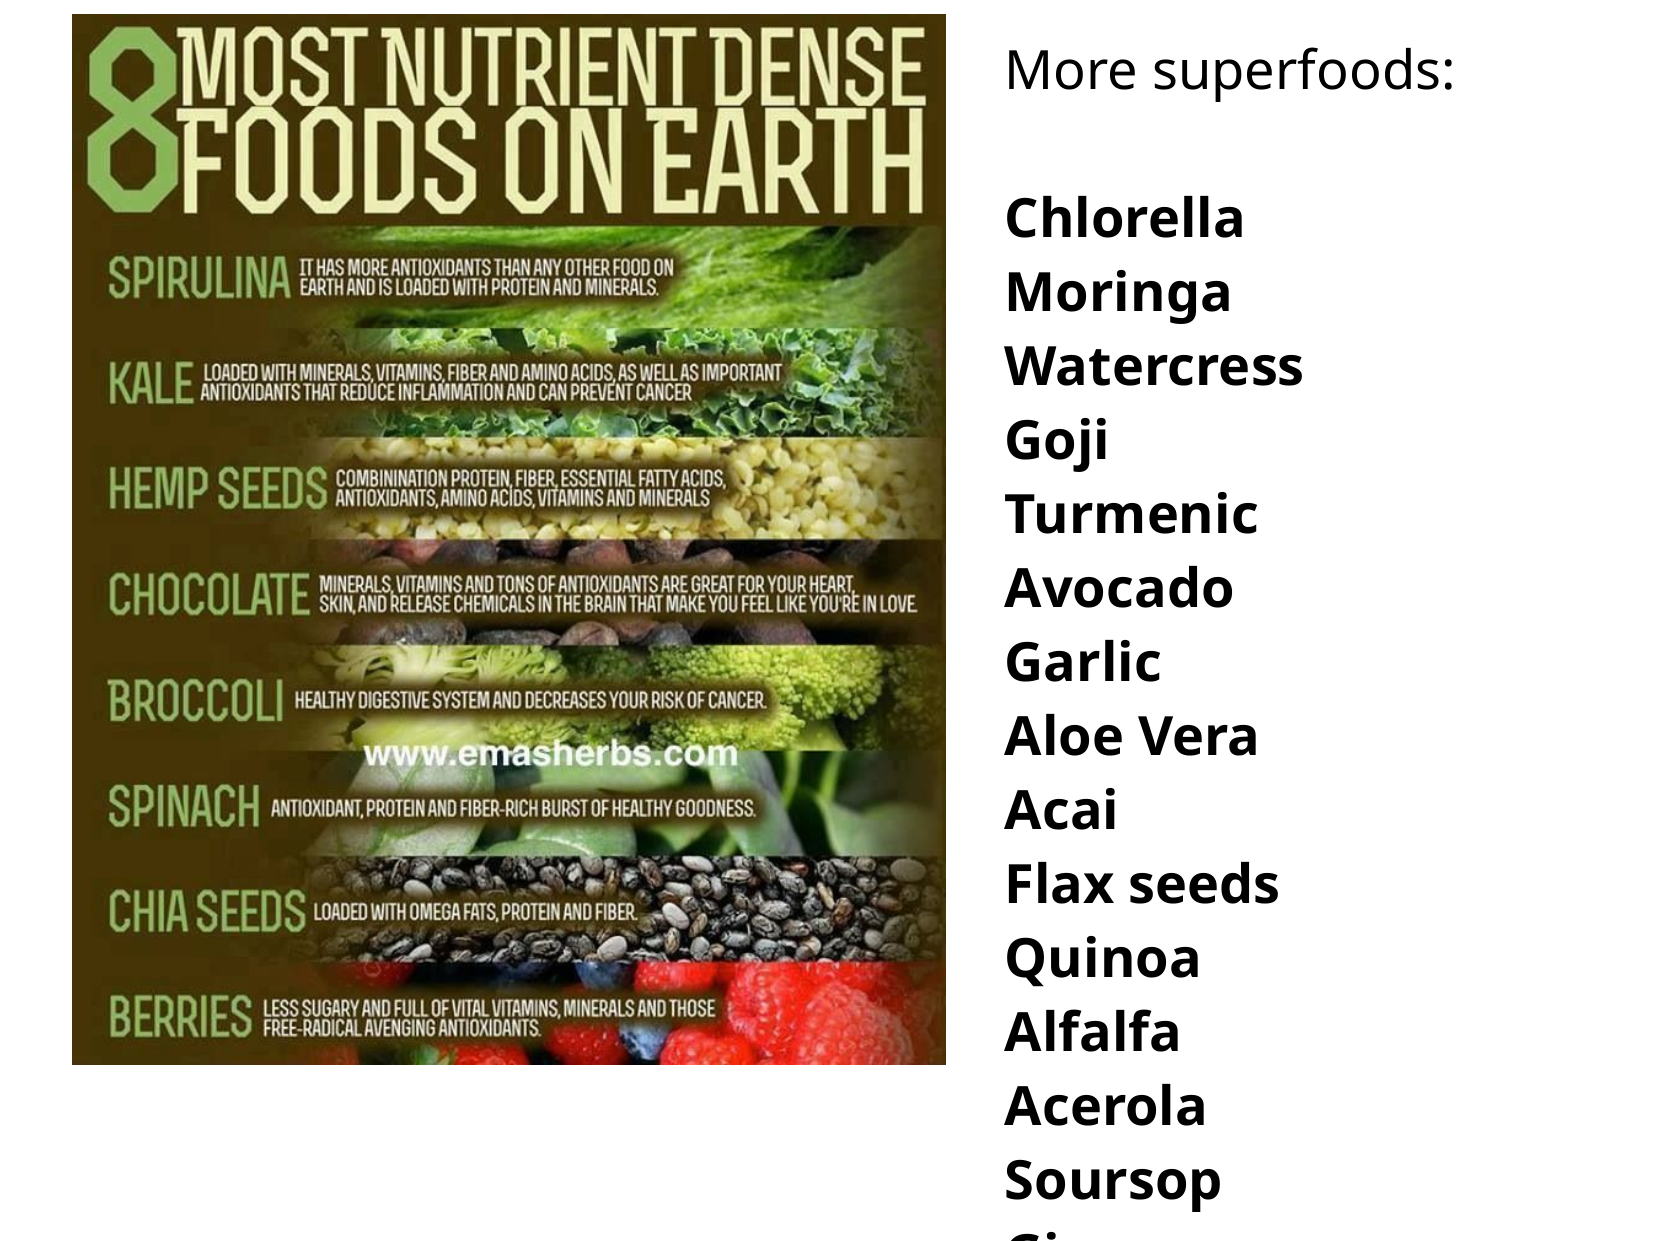

More superfoods:
Chlorella
Moringa
Watercress
Goji
Turmenic
Avocado
Garlic
Aloe Vera
Acai
Flax seeds
Quinoa
Alfalfa
Acerola
Soursop
Ginseng
Tomato
Sweet potato
Cocoa Beans